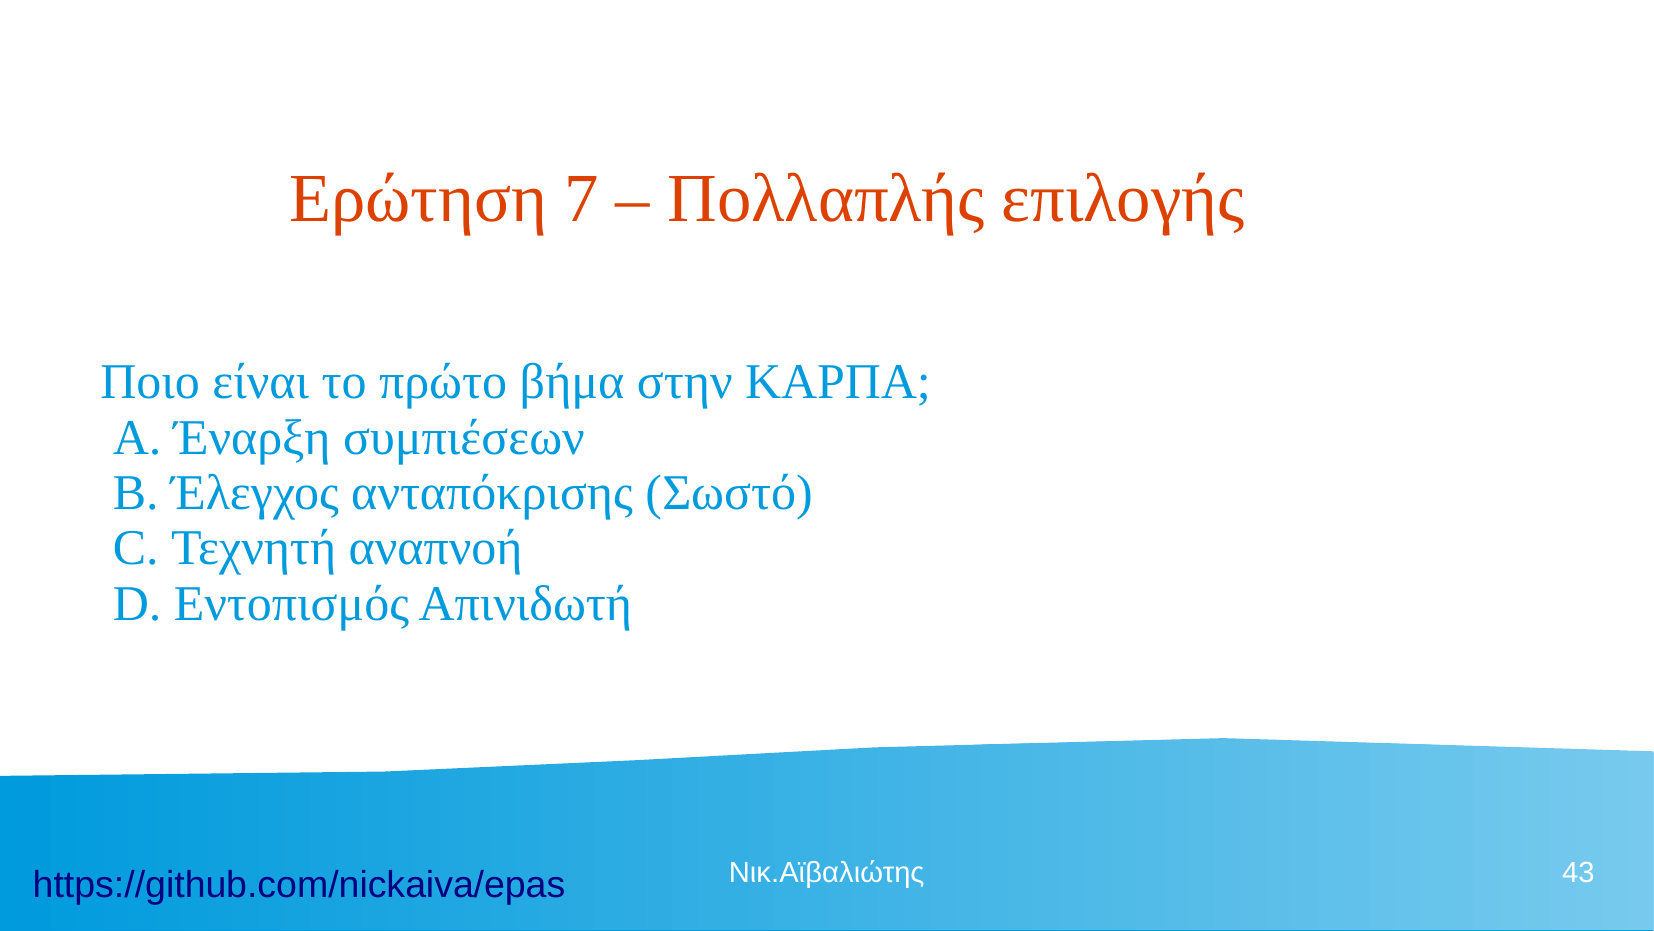

# Ερώτηση 7 – Πολλαπλής επιλογής
Ποιο είναι το πρώτο βήμα στην ΚΑΡΠΑ;
 A. Έναρξη συμπιέσεων
 B. Έλεγχος ανταπόκρισης (Σωστό)
 C. Τεχνητή αναπνοή
 D. Εντοπισμός Απινιδωτή
Νικ.Αϊβαλιώτης
43